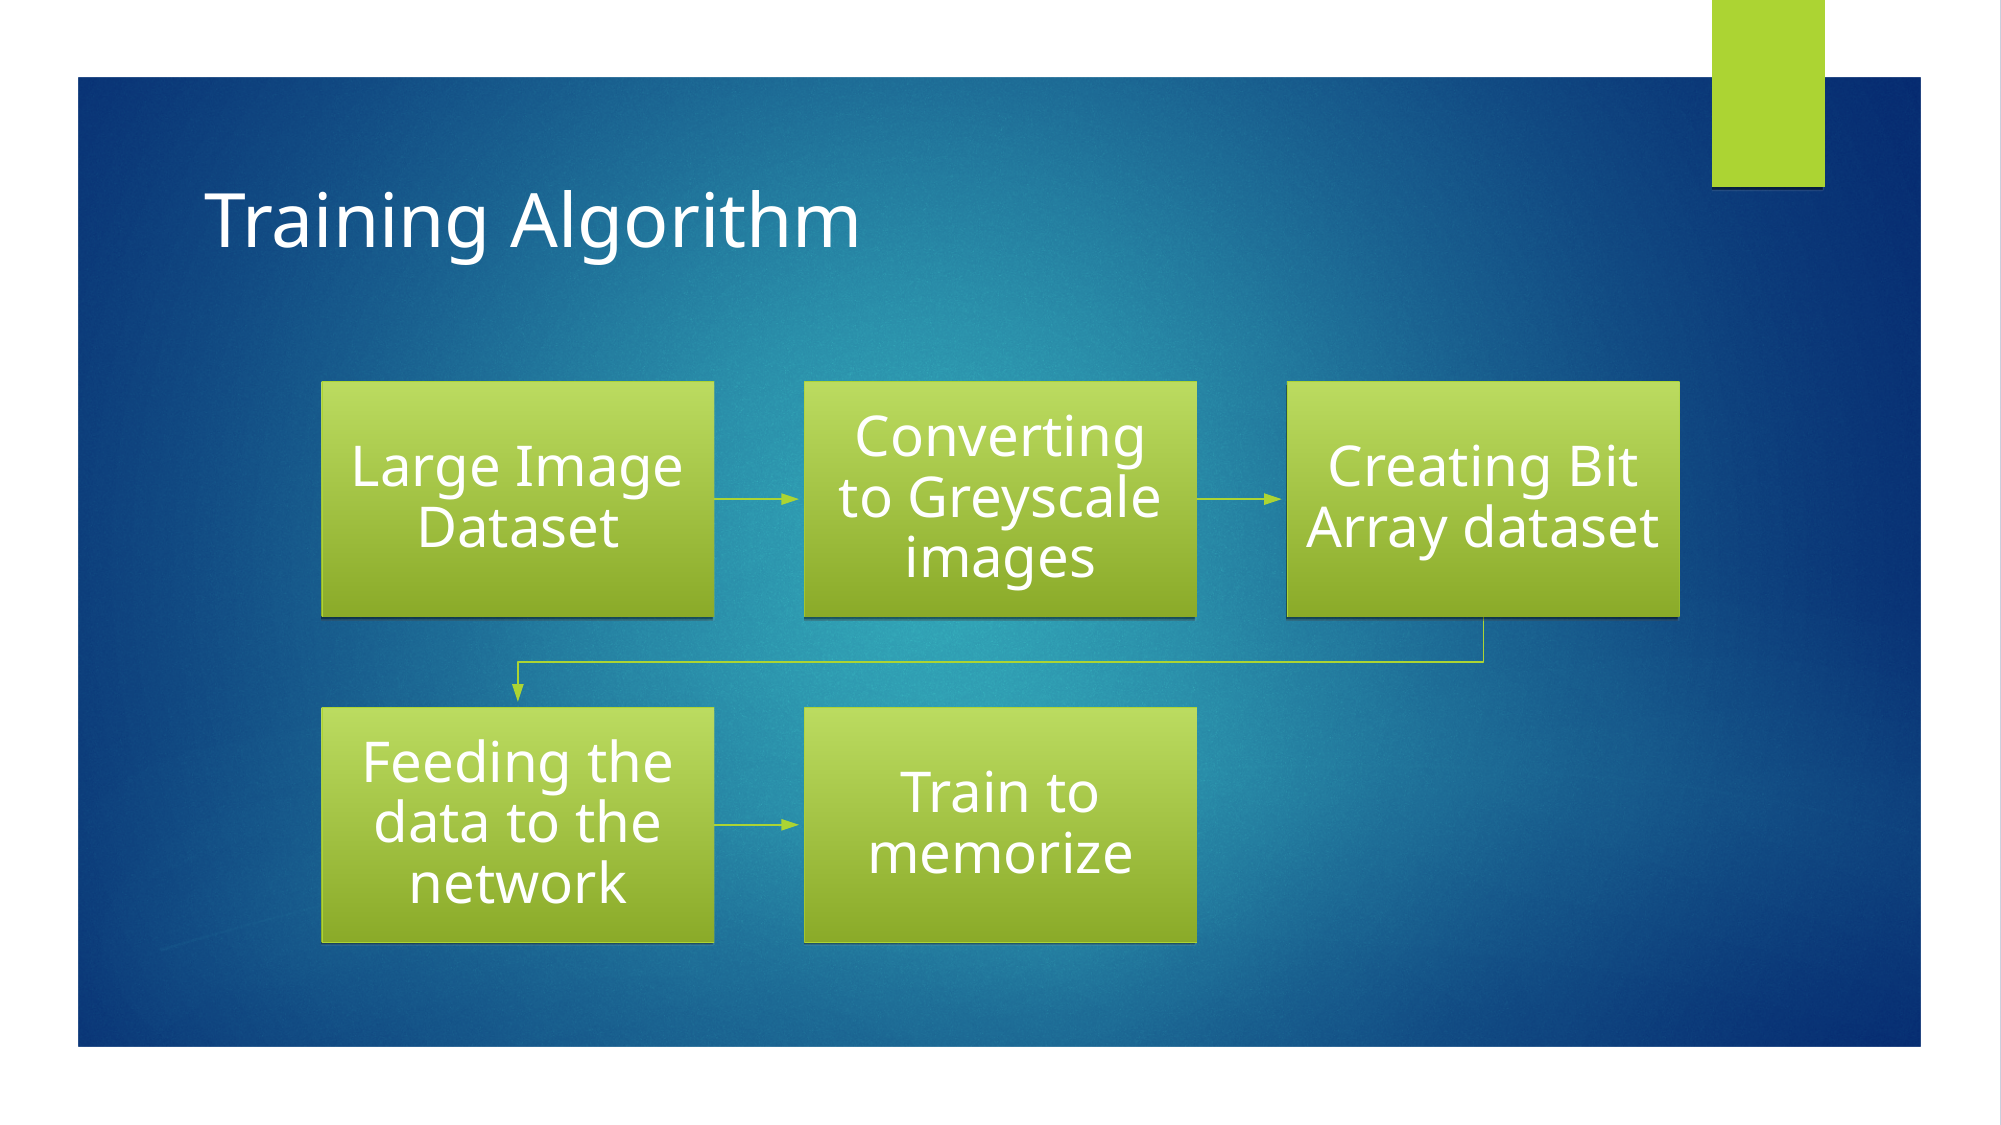

# Training Algorithm
Large Image Dataset
Converting to Greyscale images
Creating Bit Array dataset
Feeding the data to the network
Train to memorize